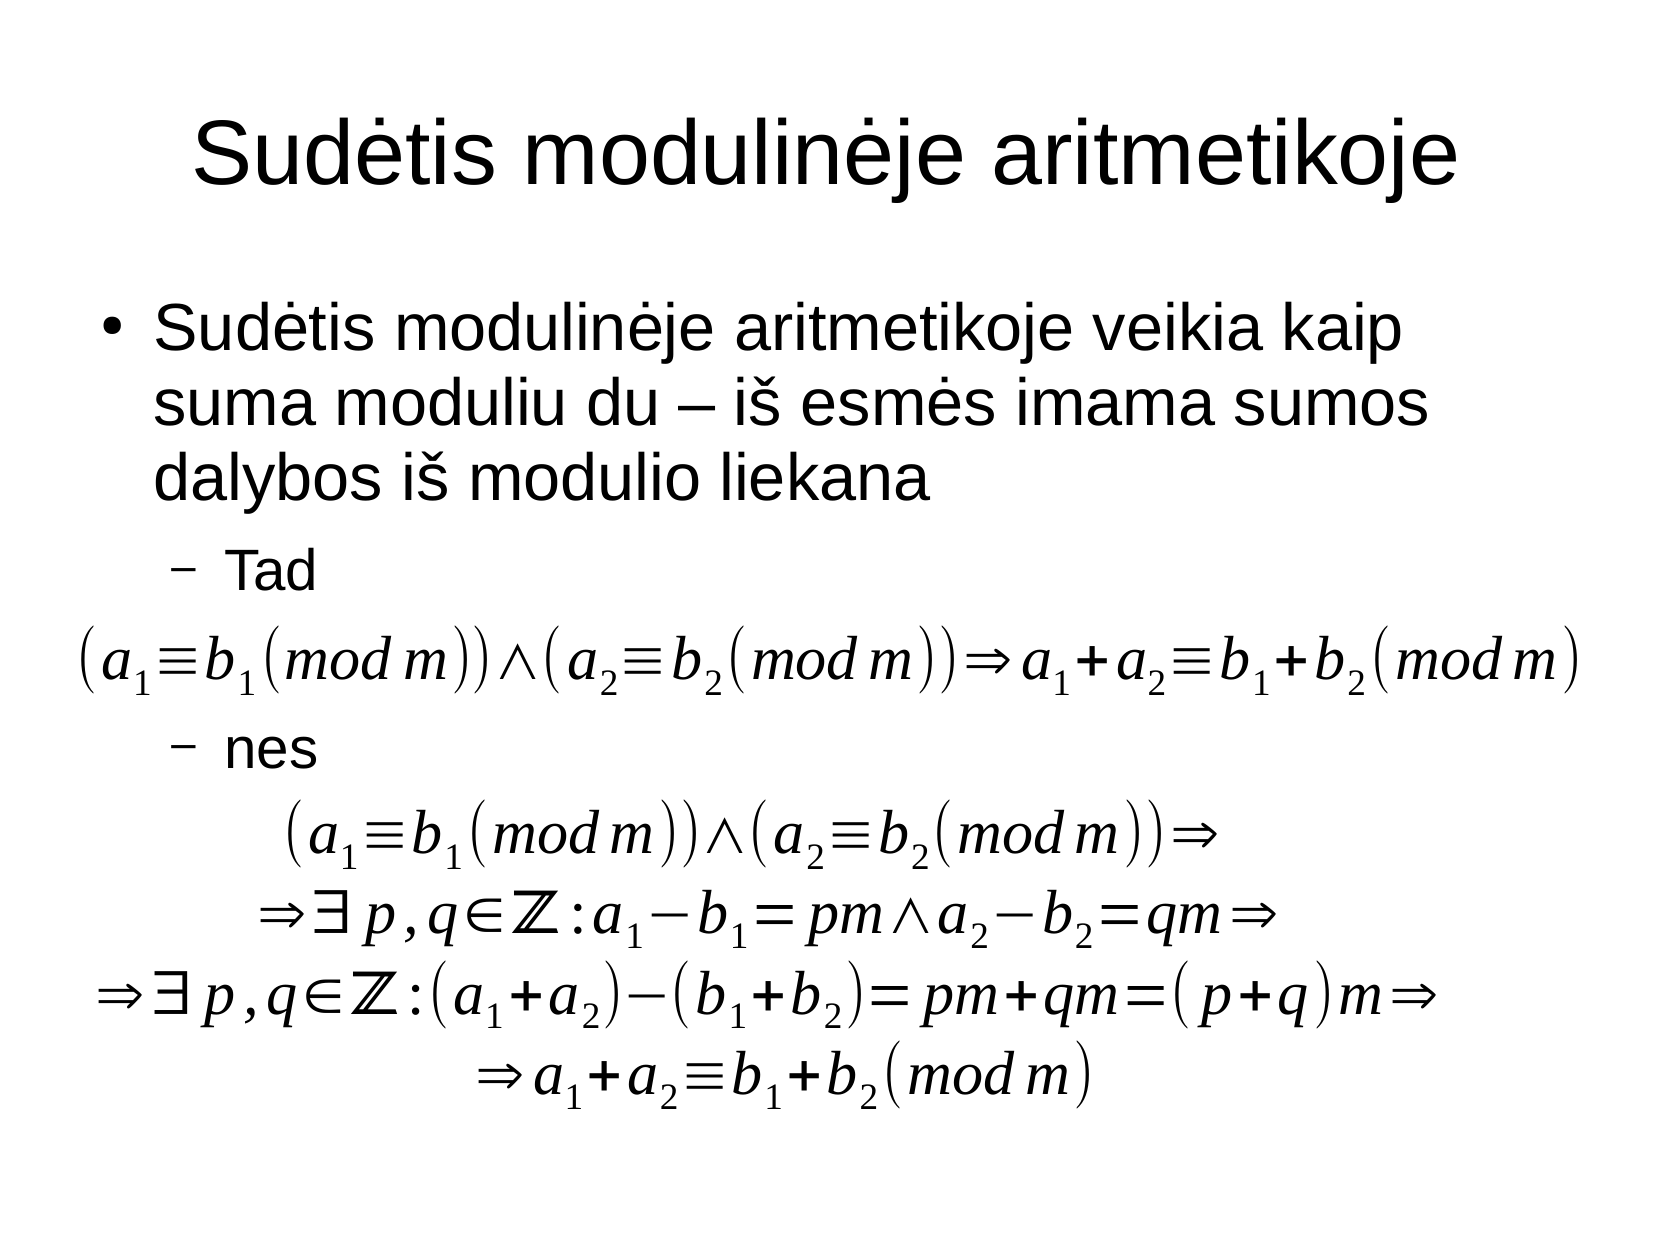

# Sudėtis modulinėje aritmetikoje
Sudėtis modulinėje aritmetikoje veikia kaip suma moduliu du – iš esmės imama sumos dalybos iš modulio liekana
Tad
nes